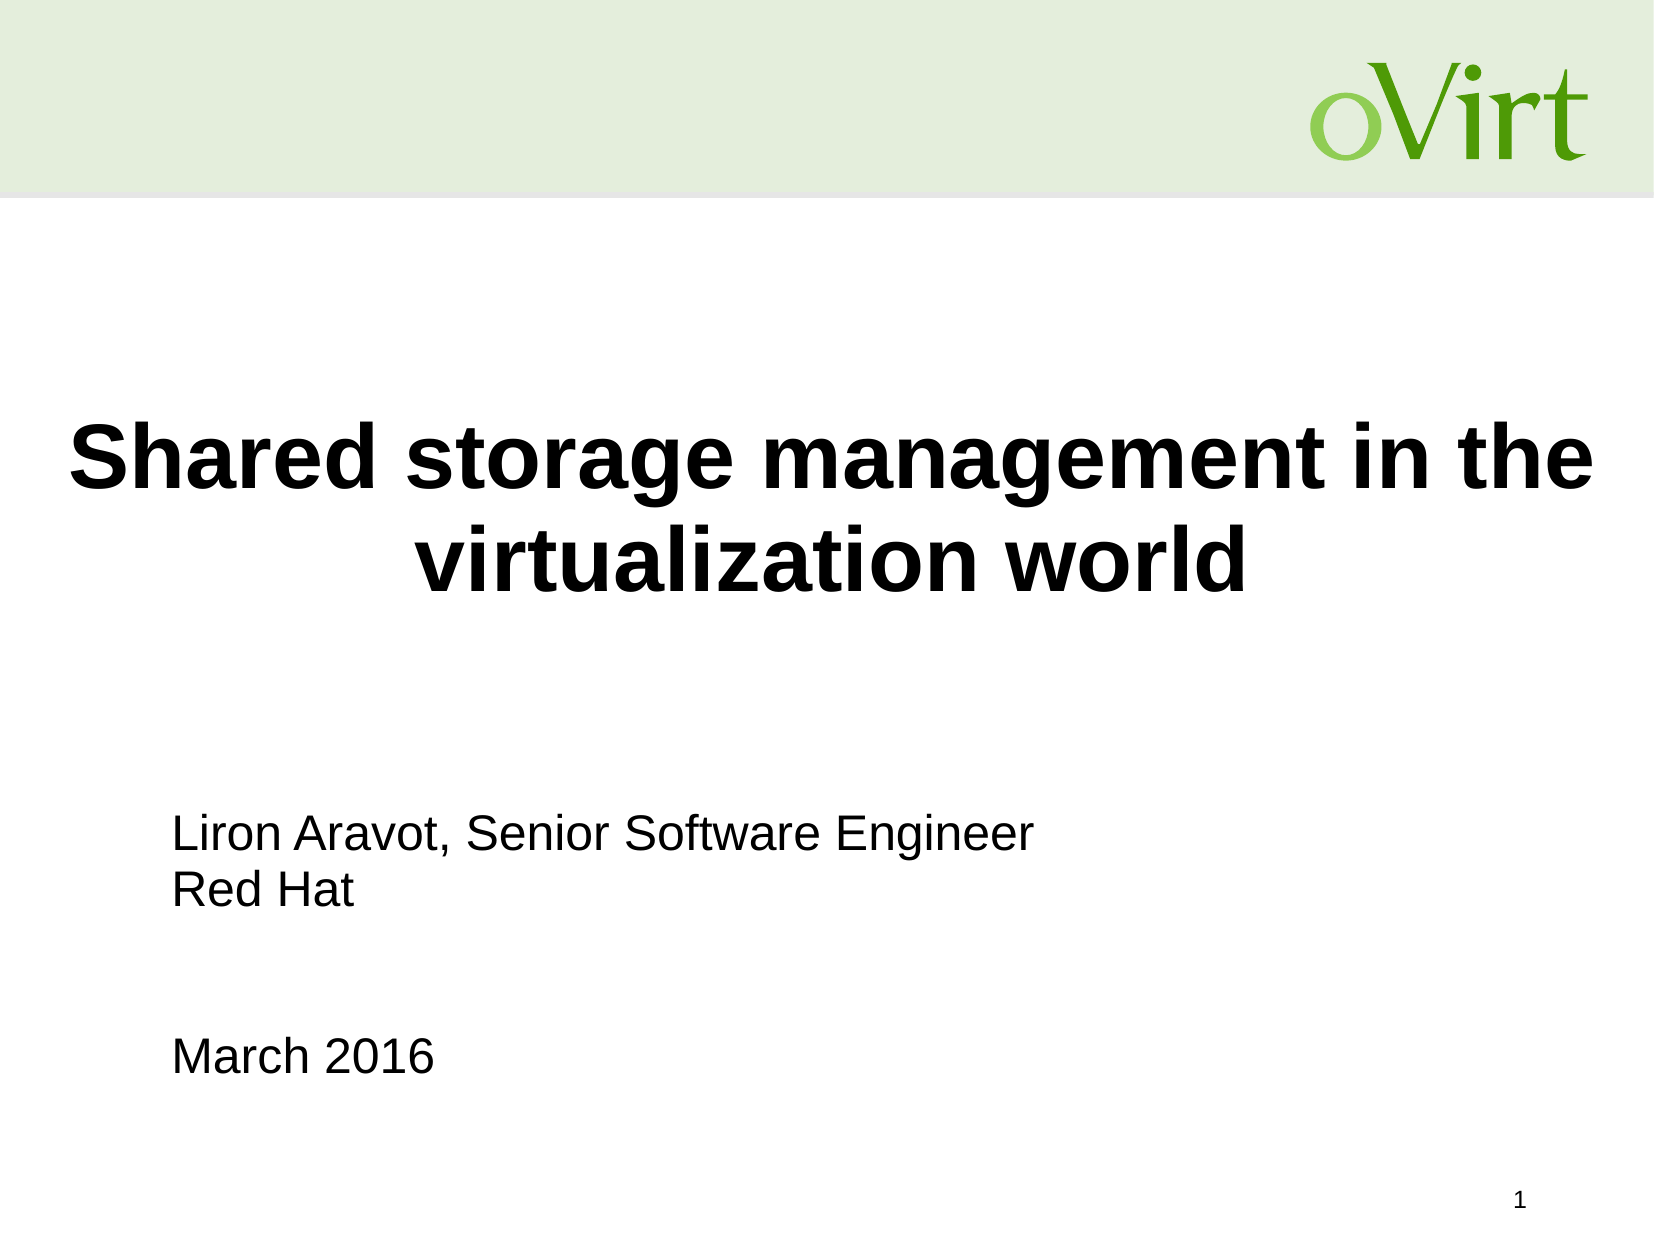

Shared storage management in the virtualization world
Liron Aravot, Senior Software Engineer
Red Hat
March 2016